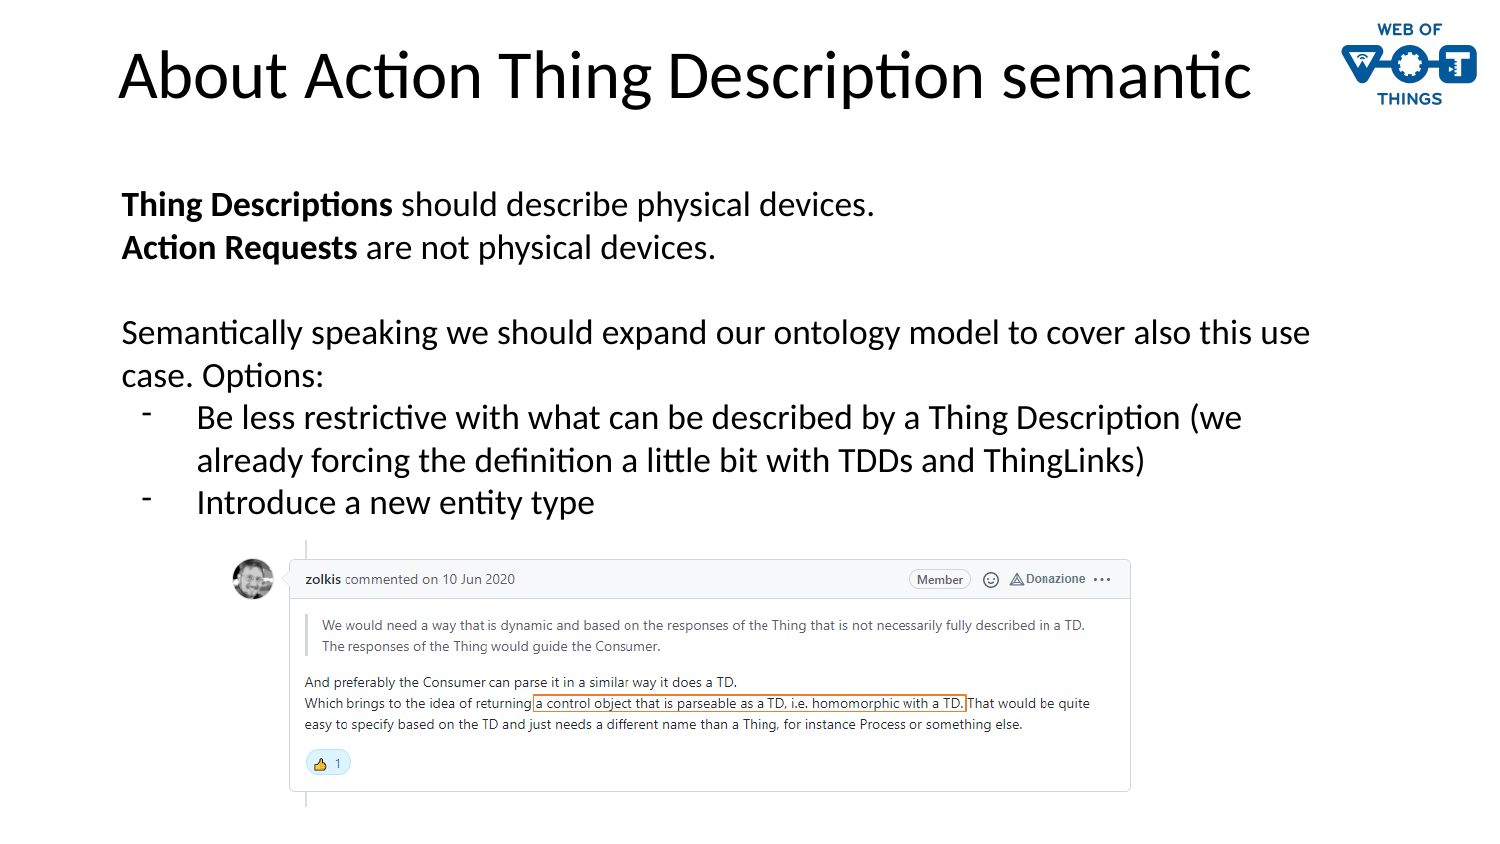

# About Action Thing Description semantic
Thing Descriptions should describe physical devices.
Action Requests are not physical devices.
Semantically speaking we should expand our ontology model to cover also this use case. Options:
Be less restrictive with what can be described by a Thing Description (we already forcing the definition a little bit with TDDs and ThingLinks)
Introduce a new entity type